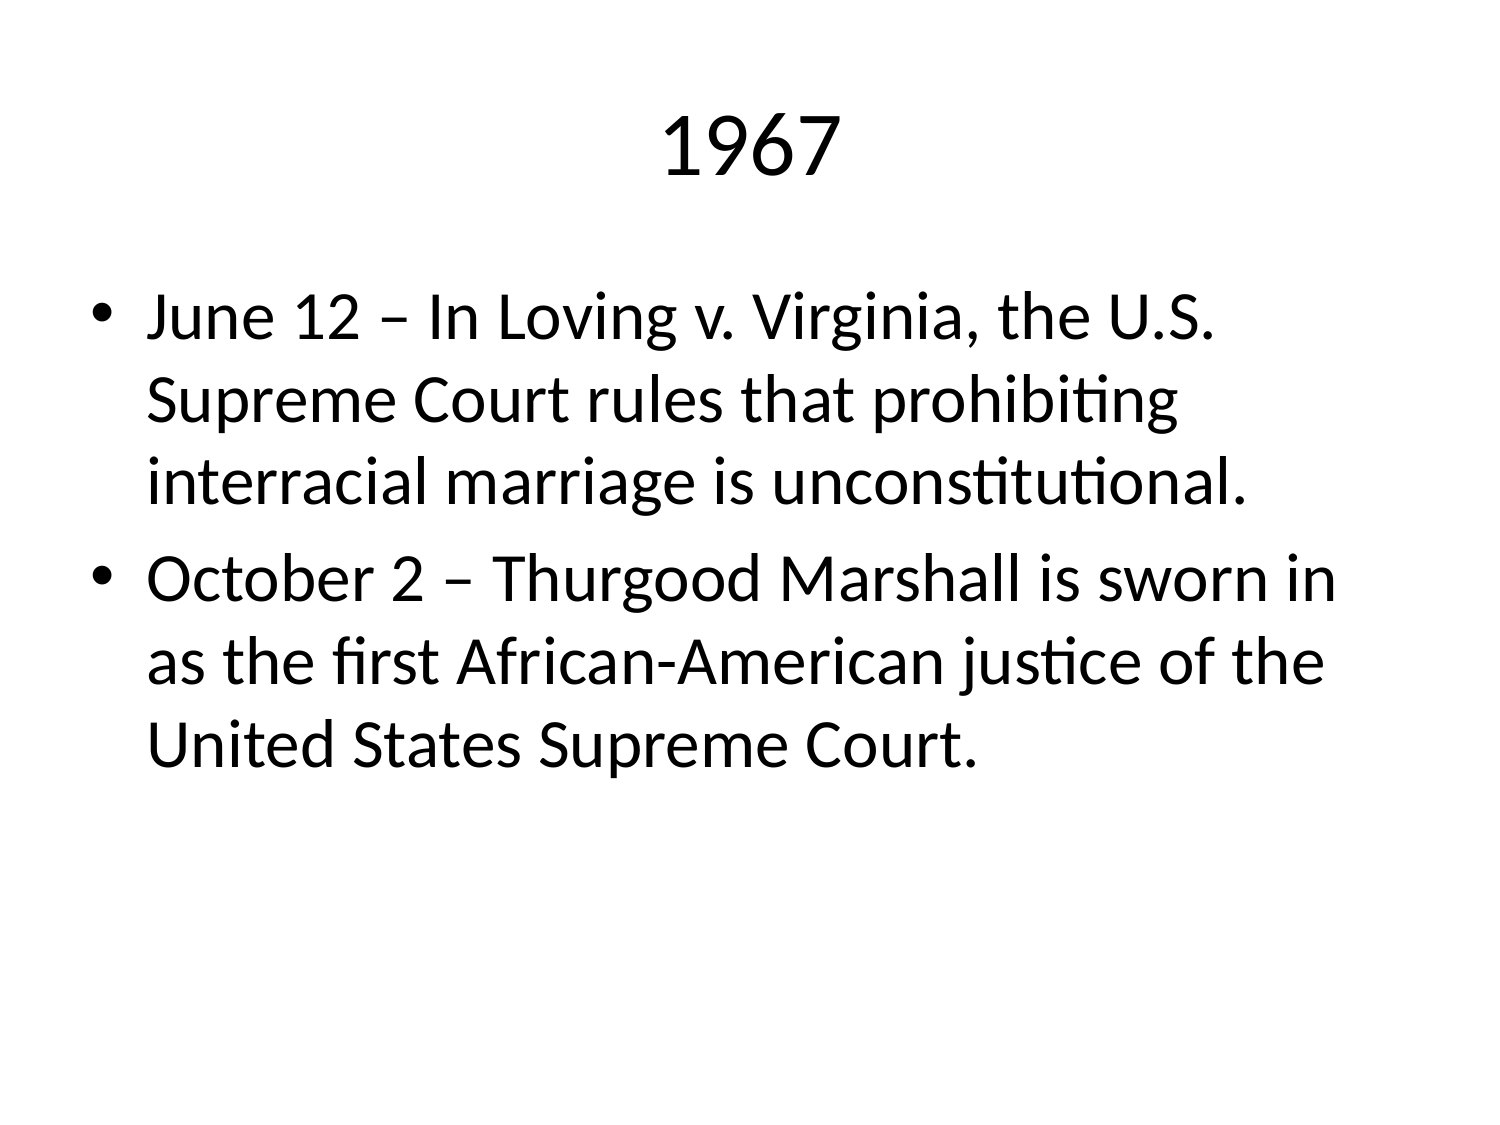

# 1967
June 12 – In Loving v. Virginia, the U.S. Supreme Court rules that prohibiting interracial marriage is unconstitutional.
October 2 – Thurgood Marshall is sworn in as the first African-American justice of the United States Supreme Court.